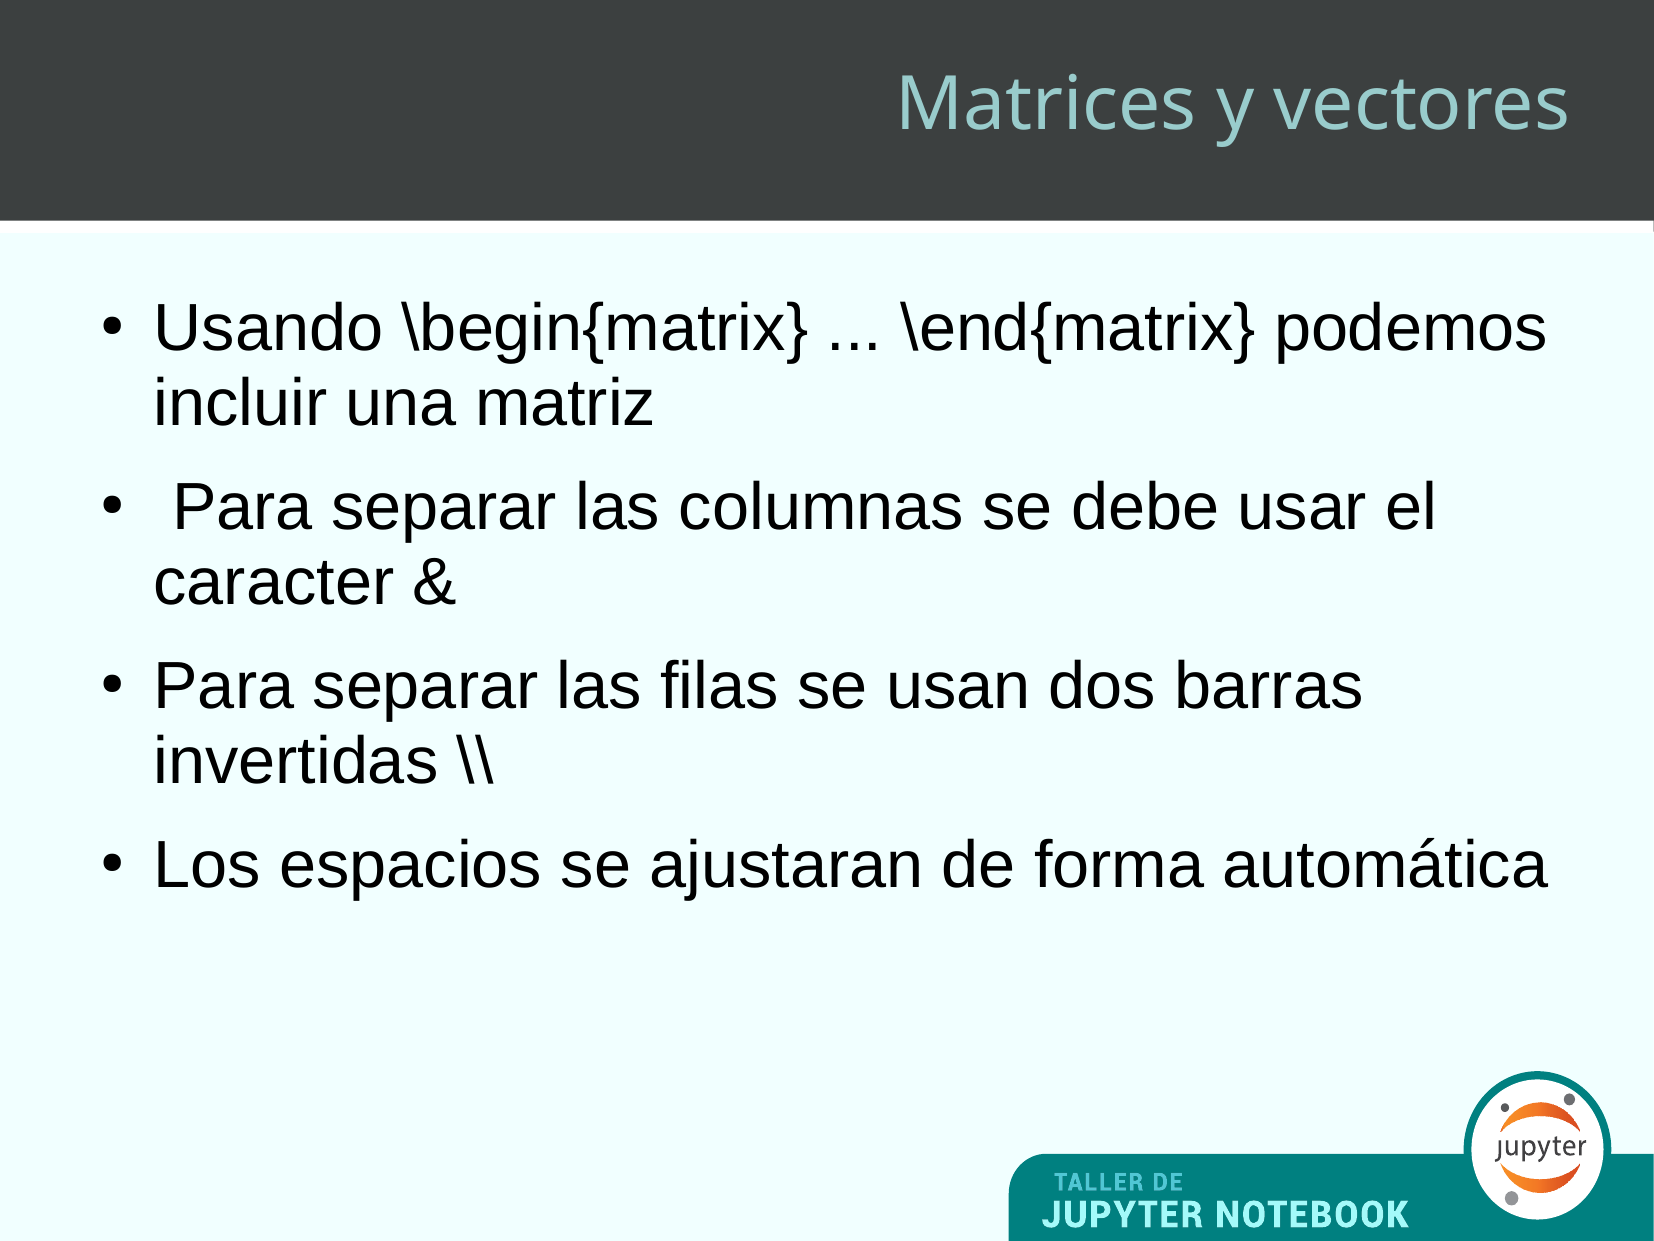

# Matrices y vectores
Usando \begin{matrix} ... \end{matrix} podemos incluir una matriz
 Para separar las columnas se debe usar el caracter &
Para separar las filas se usan dos barras invertidas \\
Los espacios se ajustaran de forma automática